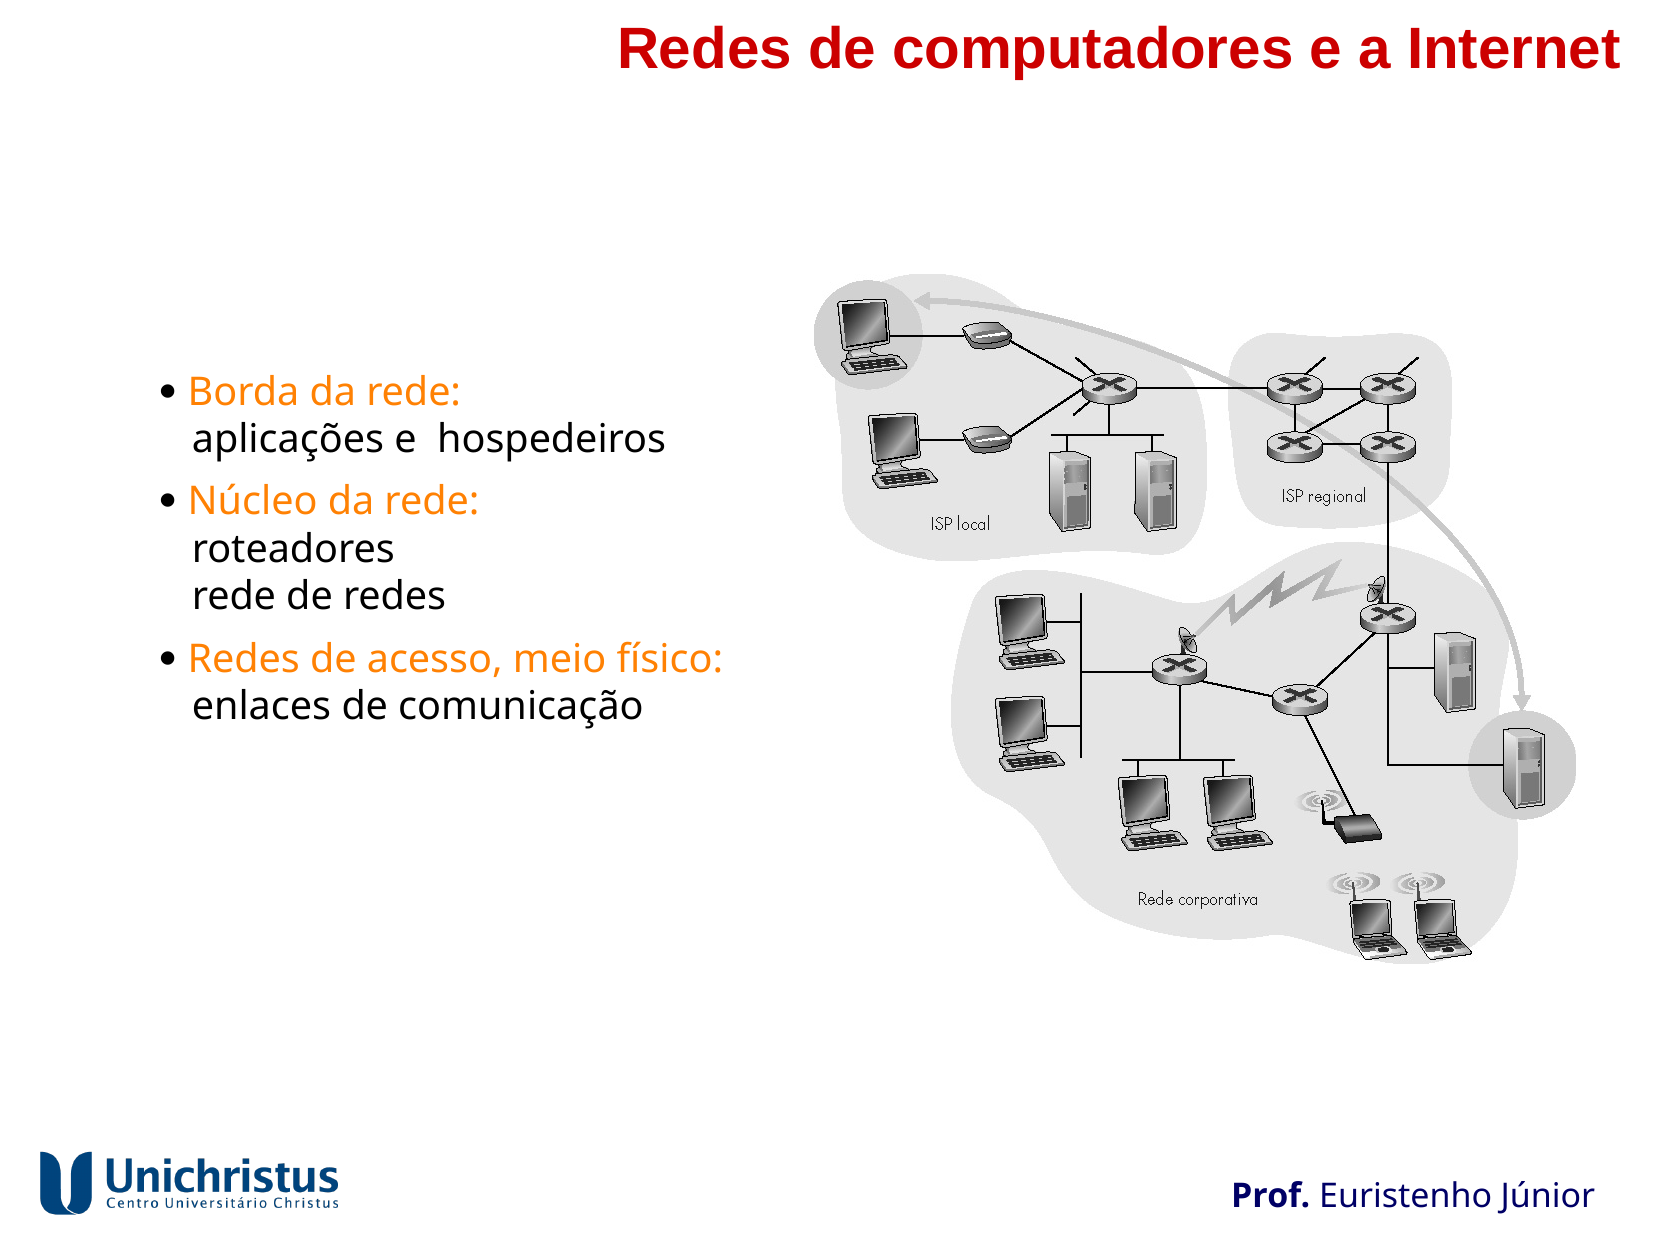

Redes de computadores e a Internet
#  Borda da rede:
	aplicações e hospedeiros
 Núcleo da rede:
	roteadores
	rede de redes
 Redes de acesso, meio físico:
	enlaces de comunicação
Prof. Euristenho Júnior